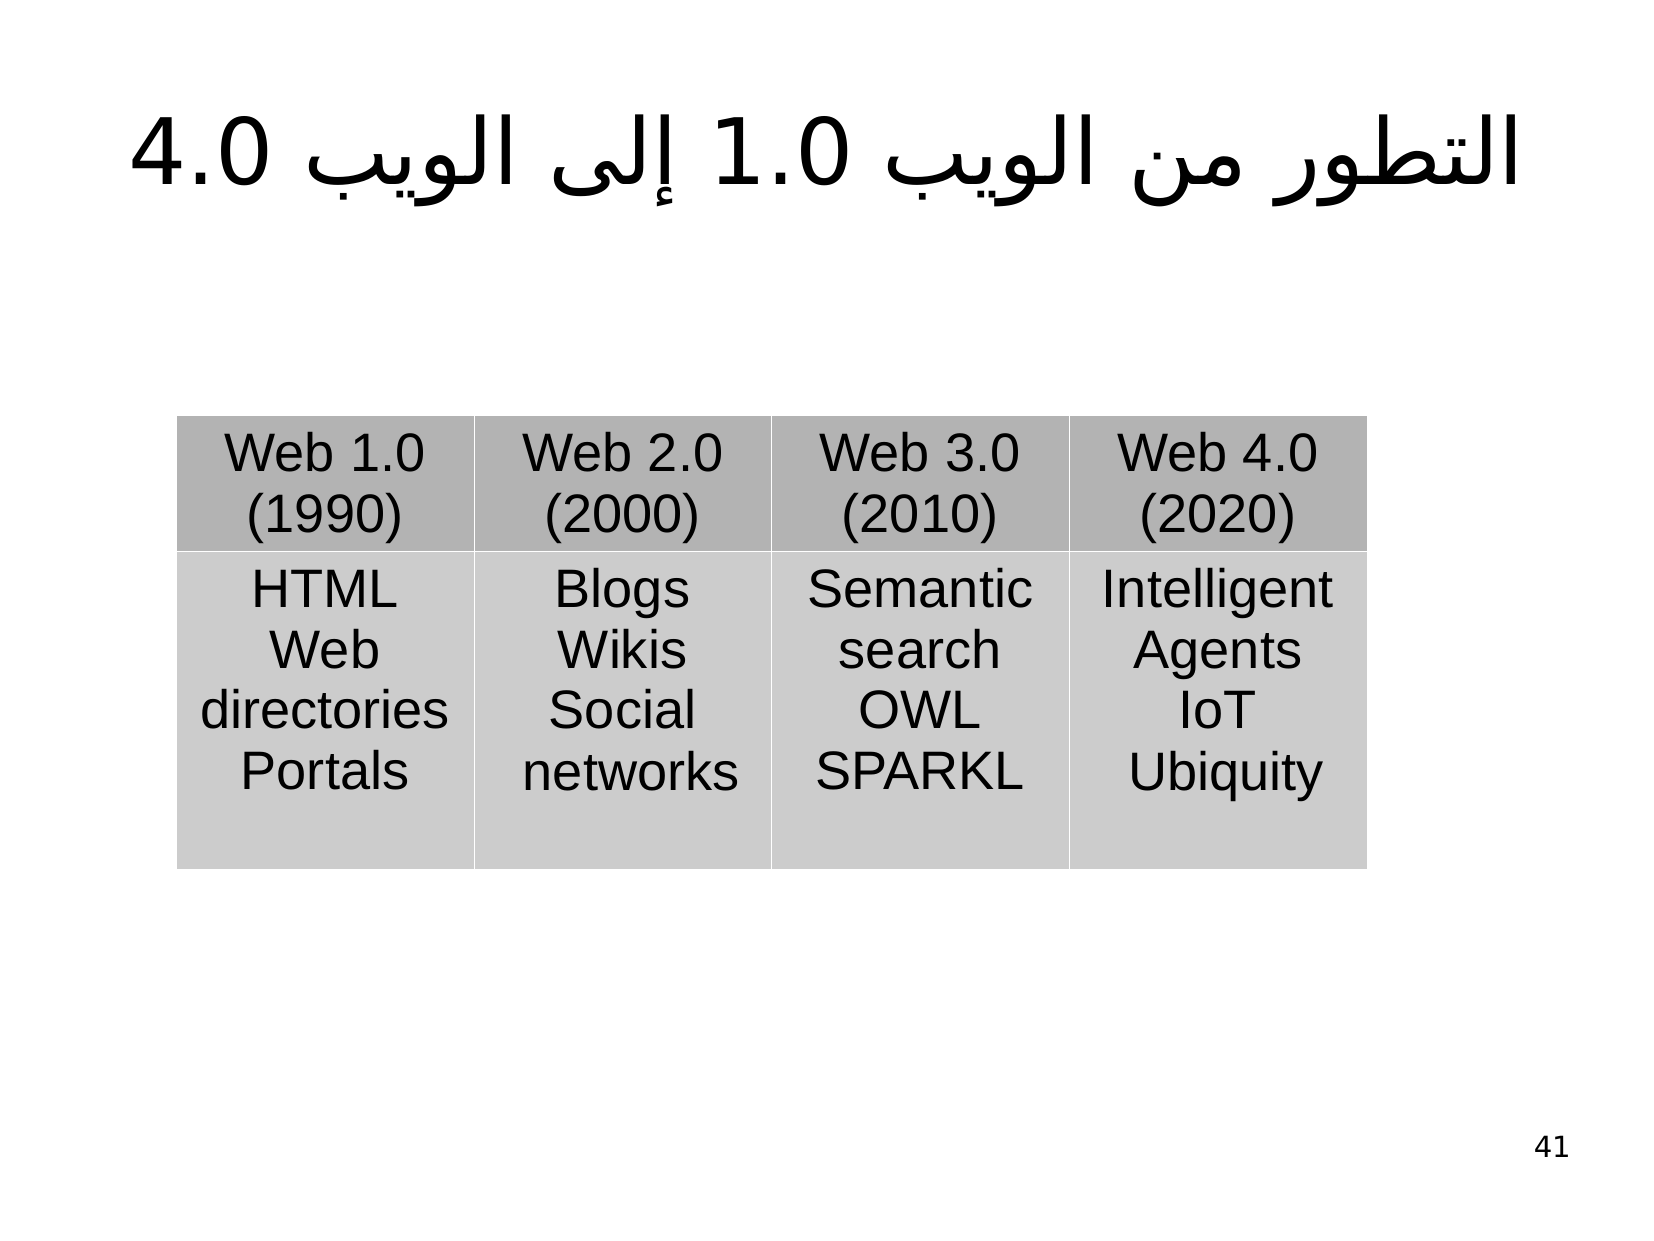

# التطور من الويب 1.0 إلى الويب 4.0
| Web 1.0 (1990) | Web 2.0 (2000) | Web 3.0 (2010) | Web 4.0 (2020) |
| --- | --- | --- | --- |
| HTML Web directories Portals | Blogs Wikis Social networks | Semantic search OWL SPARKL | Intelligent Agents IoT Ubiquity |
41